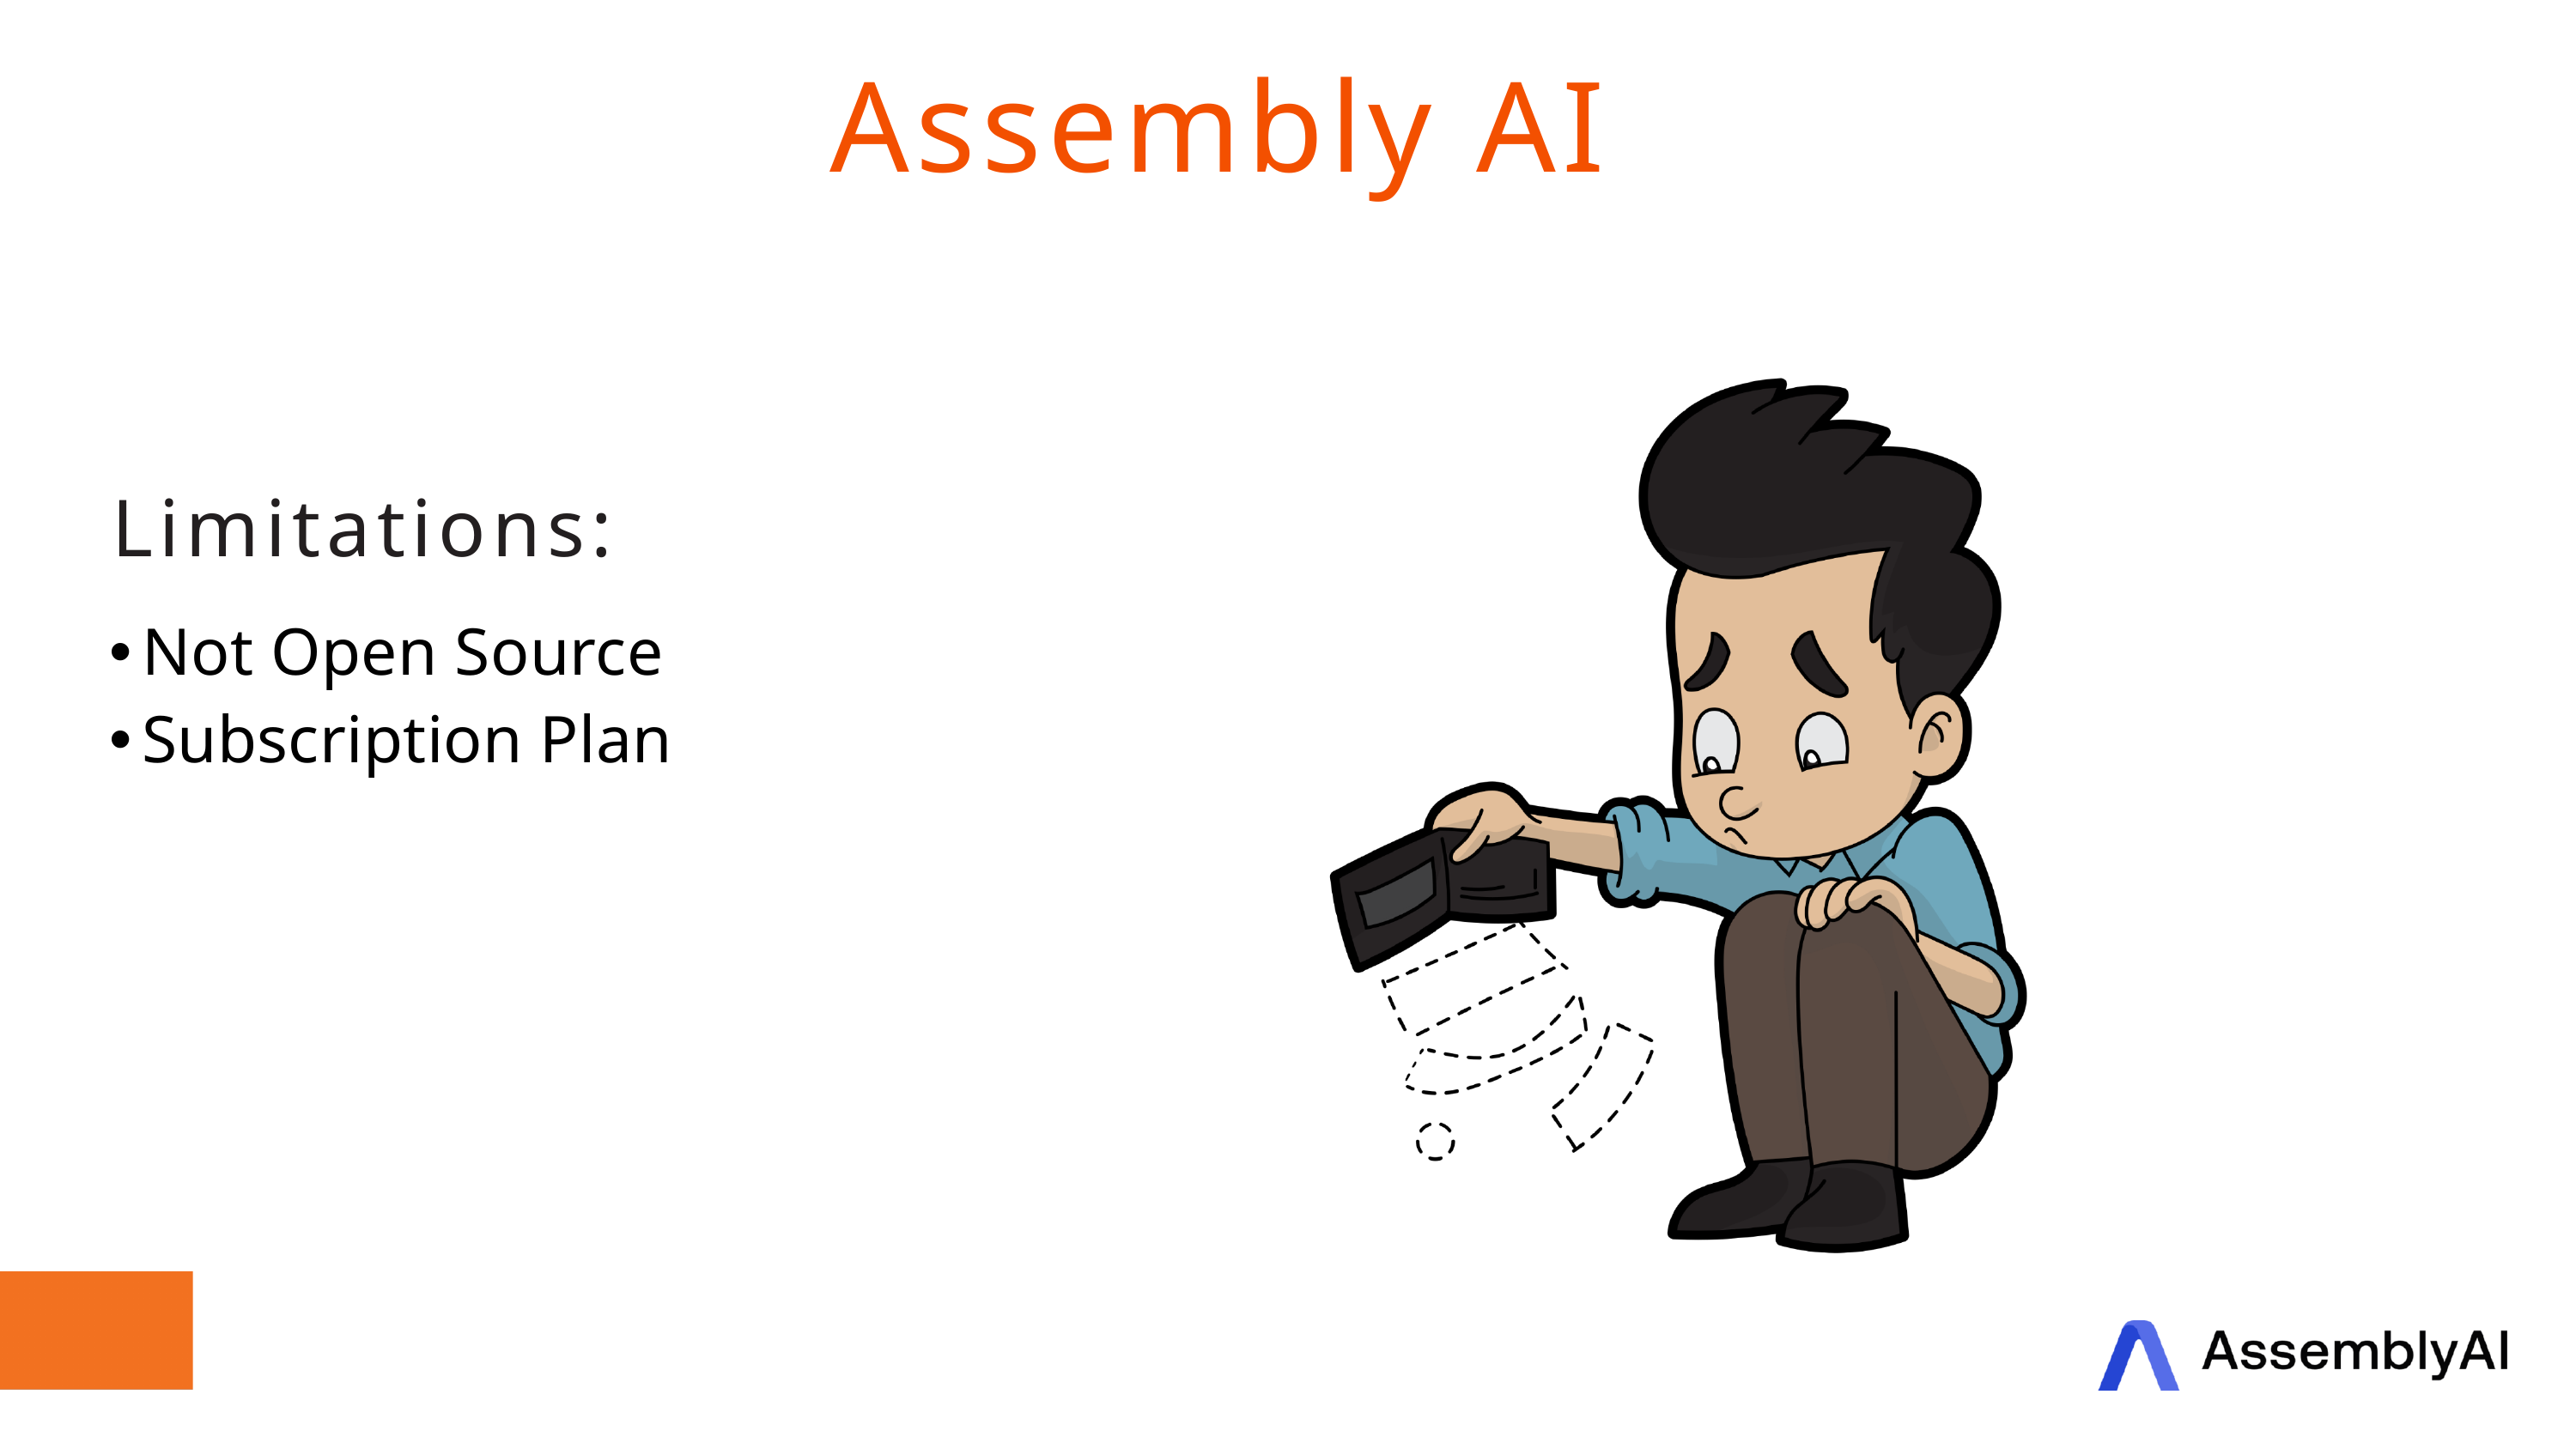

Assembly AI
Limitations:
Not Open Source
Subscription Plan